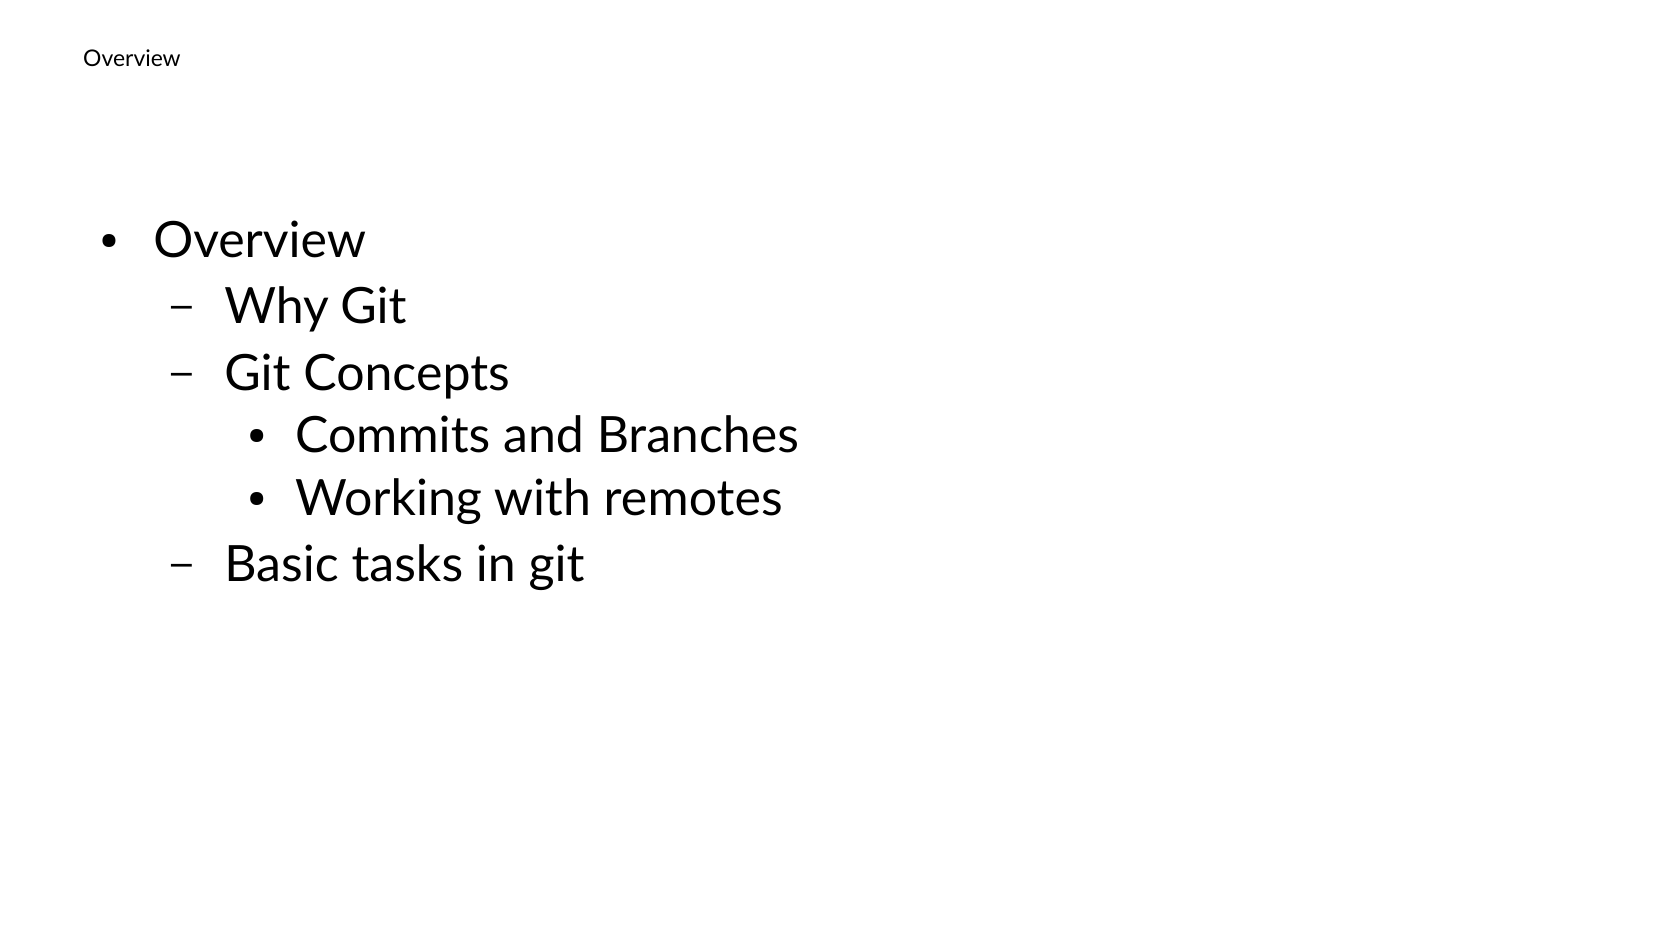

# Overview
Overview
Why Git
Git Concepts
Commits and Branches
Working with remotes
Basic tasks in git